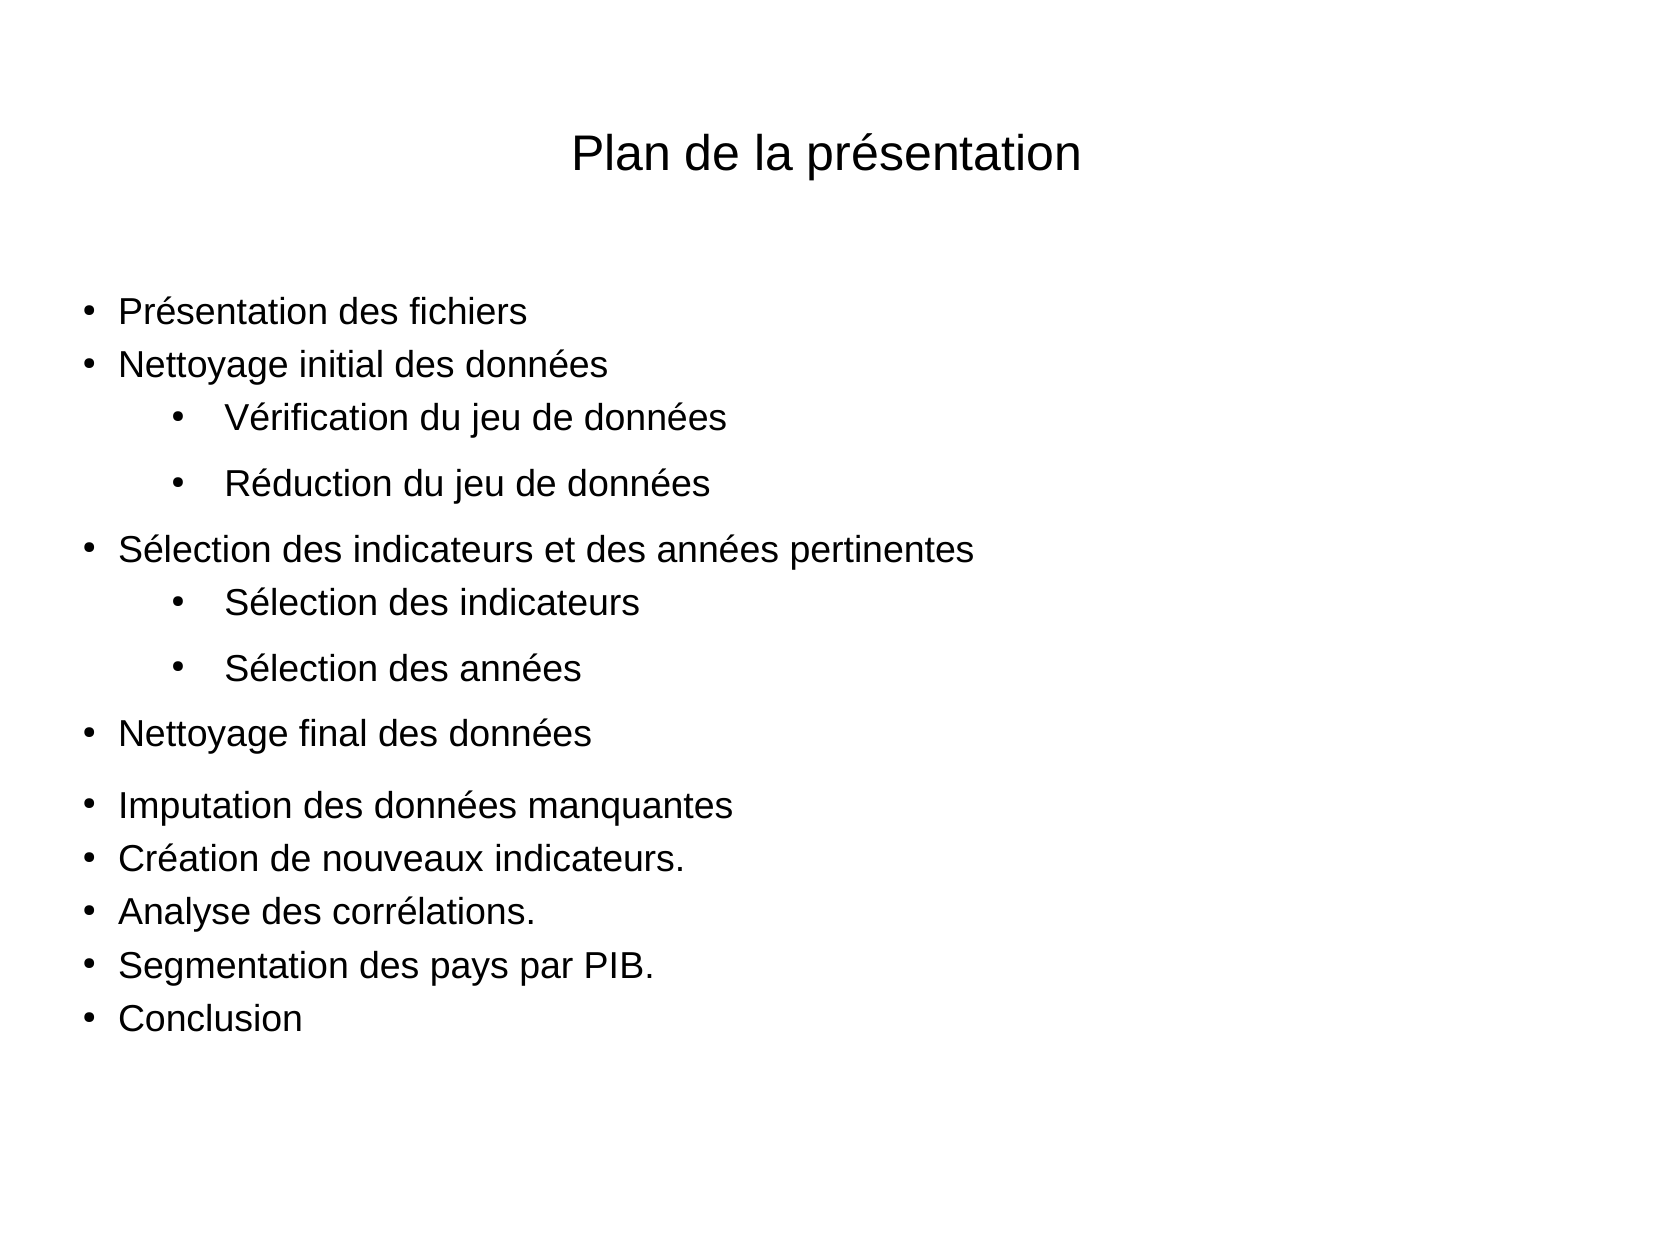

# Plan de la présentation
Présentation des fichiers
Nettoyage initial des données
Vérification du jeu de données
Réduction du jeu de données
Sélection des indicateurs et des années pertinentes
Sélection des indicateurs
Sélection des années
Nettoyage final des données
Imputation des données manquantes
Création de nouveaux indicateurs.
Analyse des corrélations.
Segmentation des pays par PIB.
Conclusion